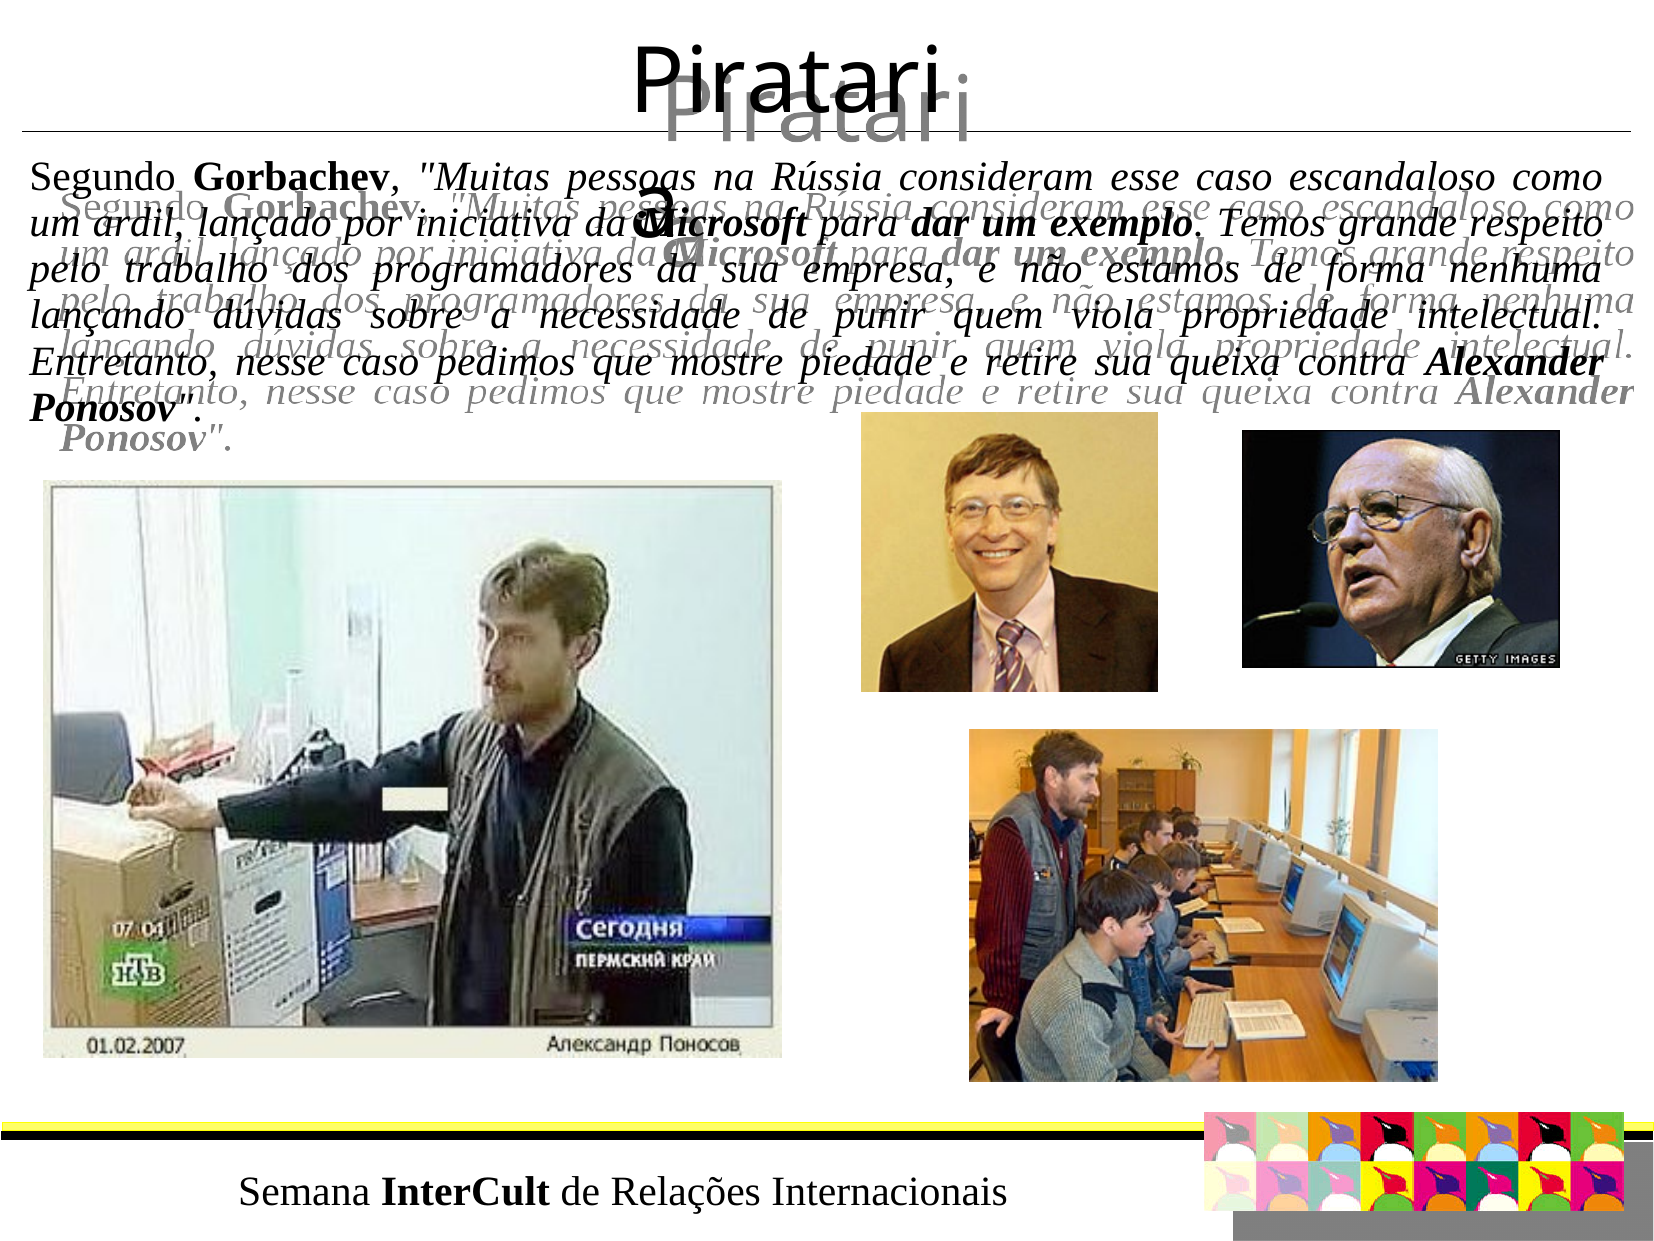

Pirataria
Segundo Gorbachev, "Muitas pessoas na Rússia consideram esse caso escandaloso como um ardil, lançado por iniciativa da Microsoft para dar um exemplo. Temos grande respeito pelo trabalho dos programadores da sua empresa, e não estamos de forma nenhuma lançando dúvidas sobre a necessidade de punir quem viola propriedade intelectual. Entretanto, nesse caso pedimos que mostre piedade e retire sua queixa contra Alexander Ponosov".
Semana InterCult de Relações Internacionais